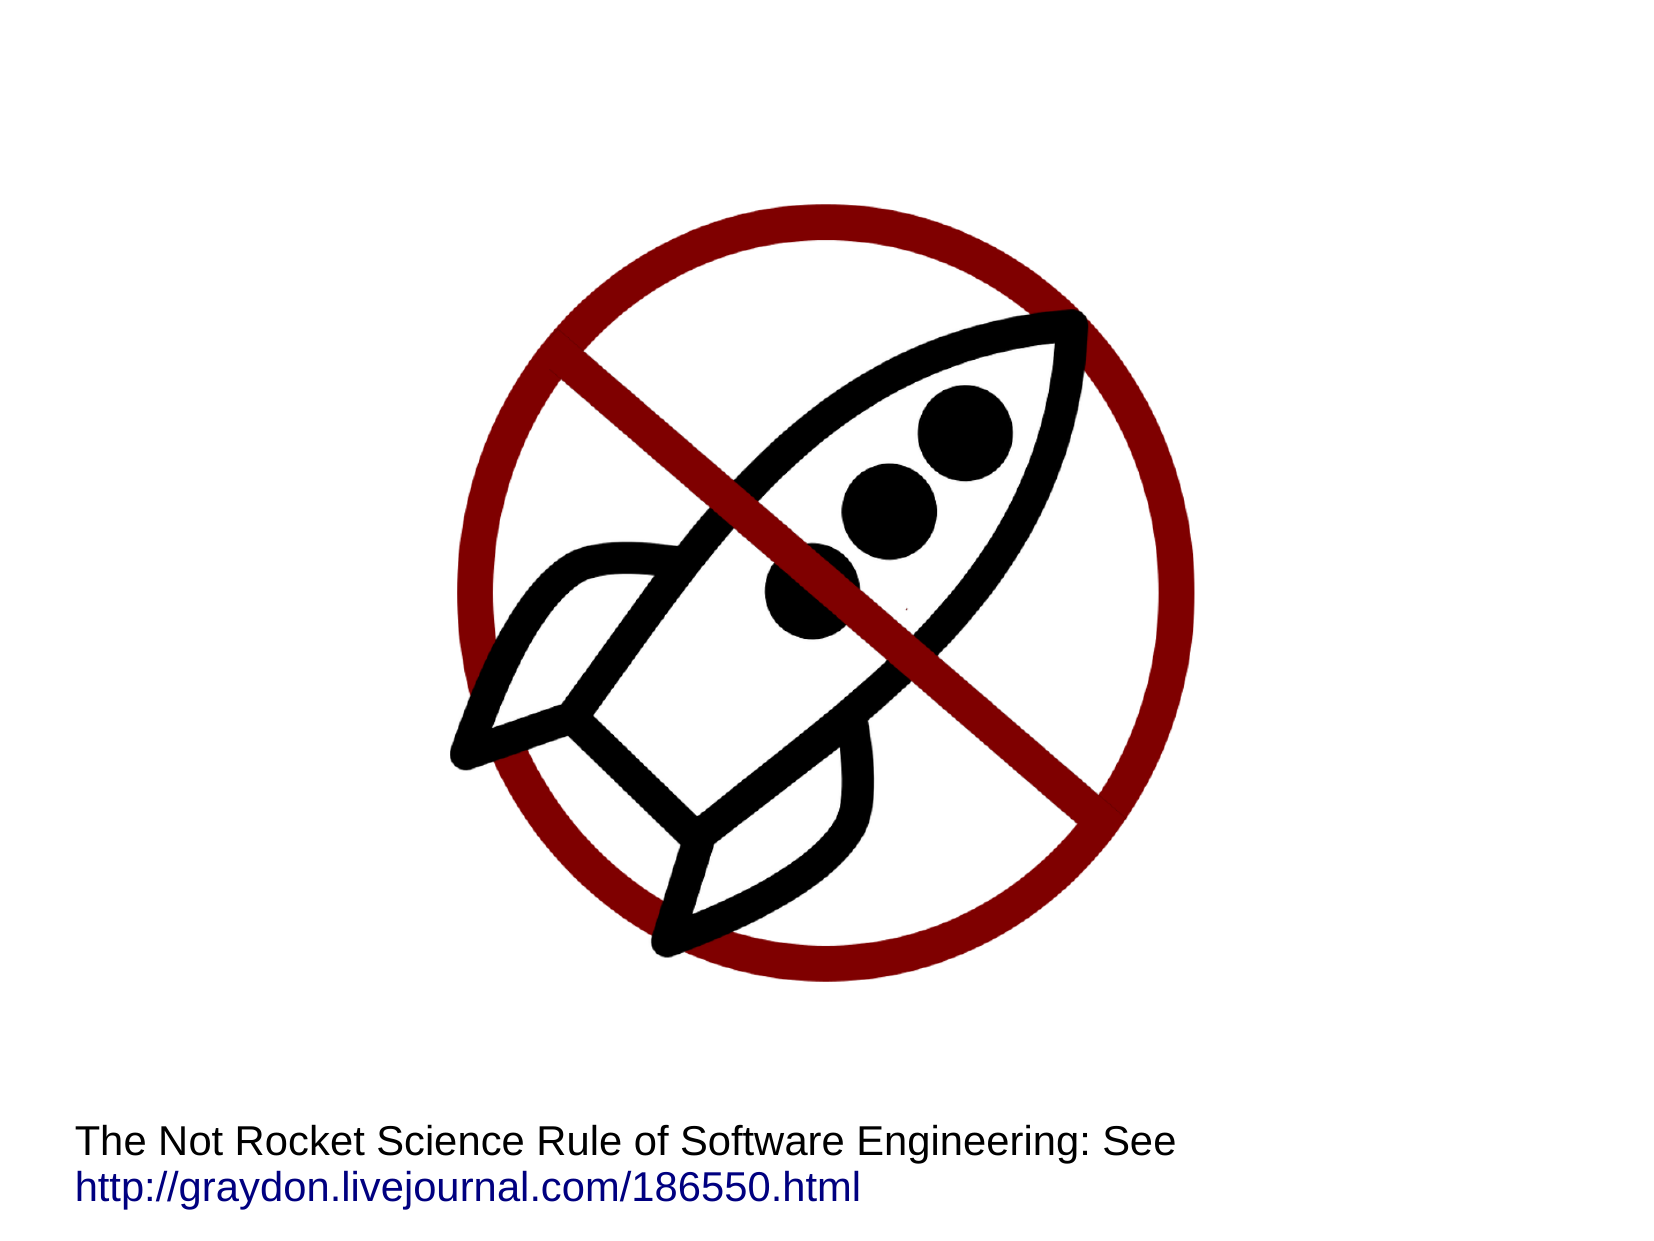

The Not Rocket Science Rule of Software Engineering: Seehttp://graydon.livejournal.com/186550.html